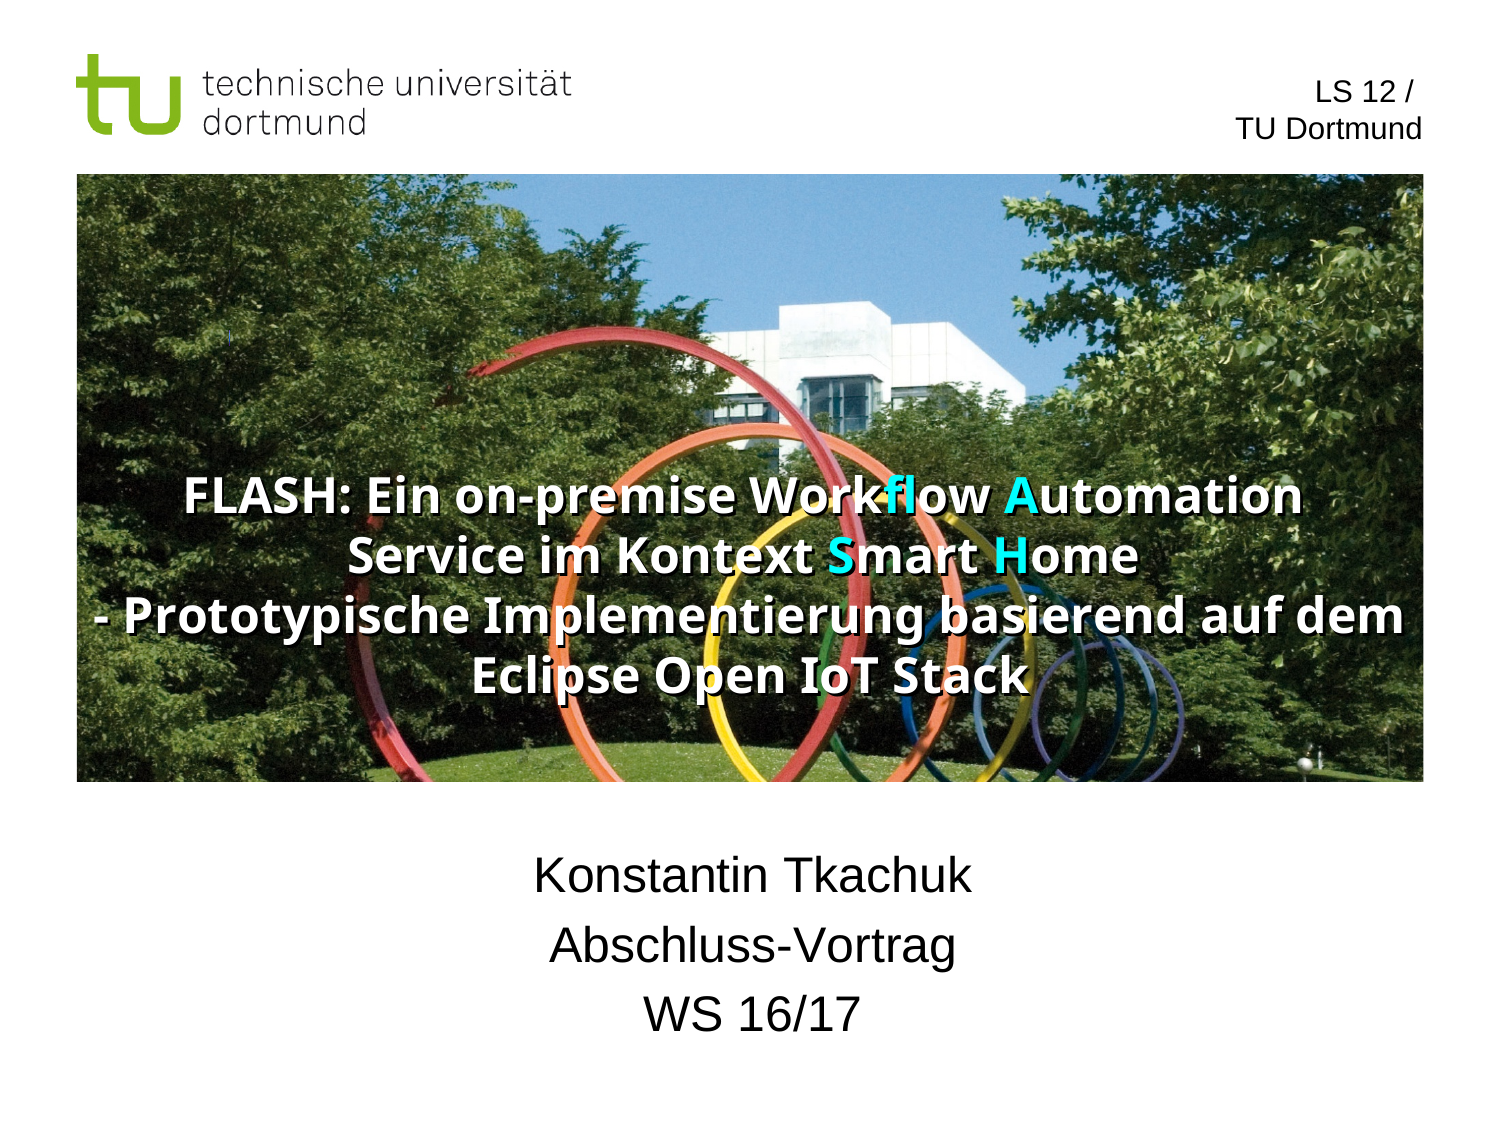

FLASH: Ein on-premise Workflow Automation Service im Kontext Smart Home
- Prototypische Implementierung basierend auf dem Eclipse Open IoT Stack
Konstantin Tkachuk
Abschluss-Vortrag
WS 16/17